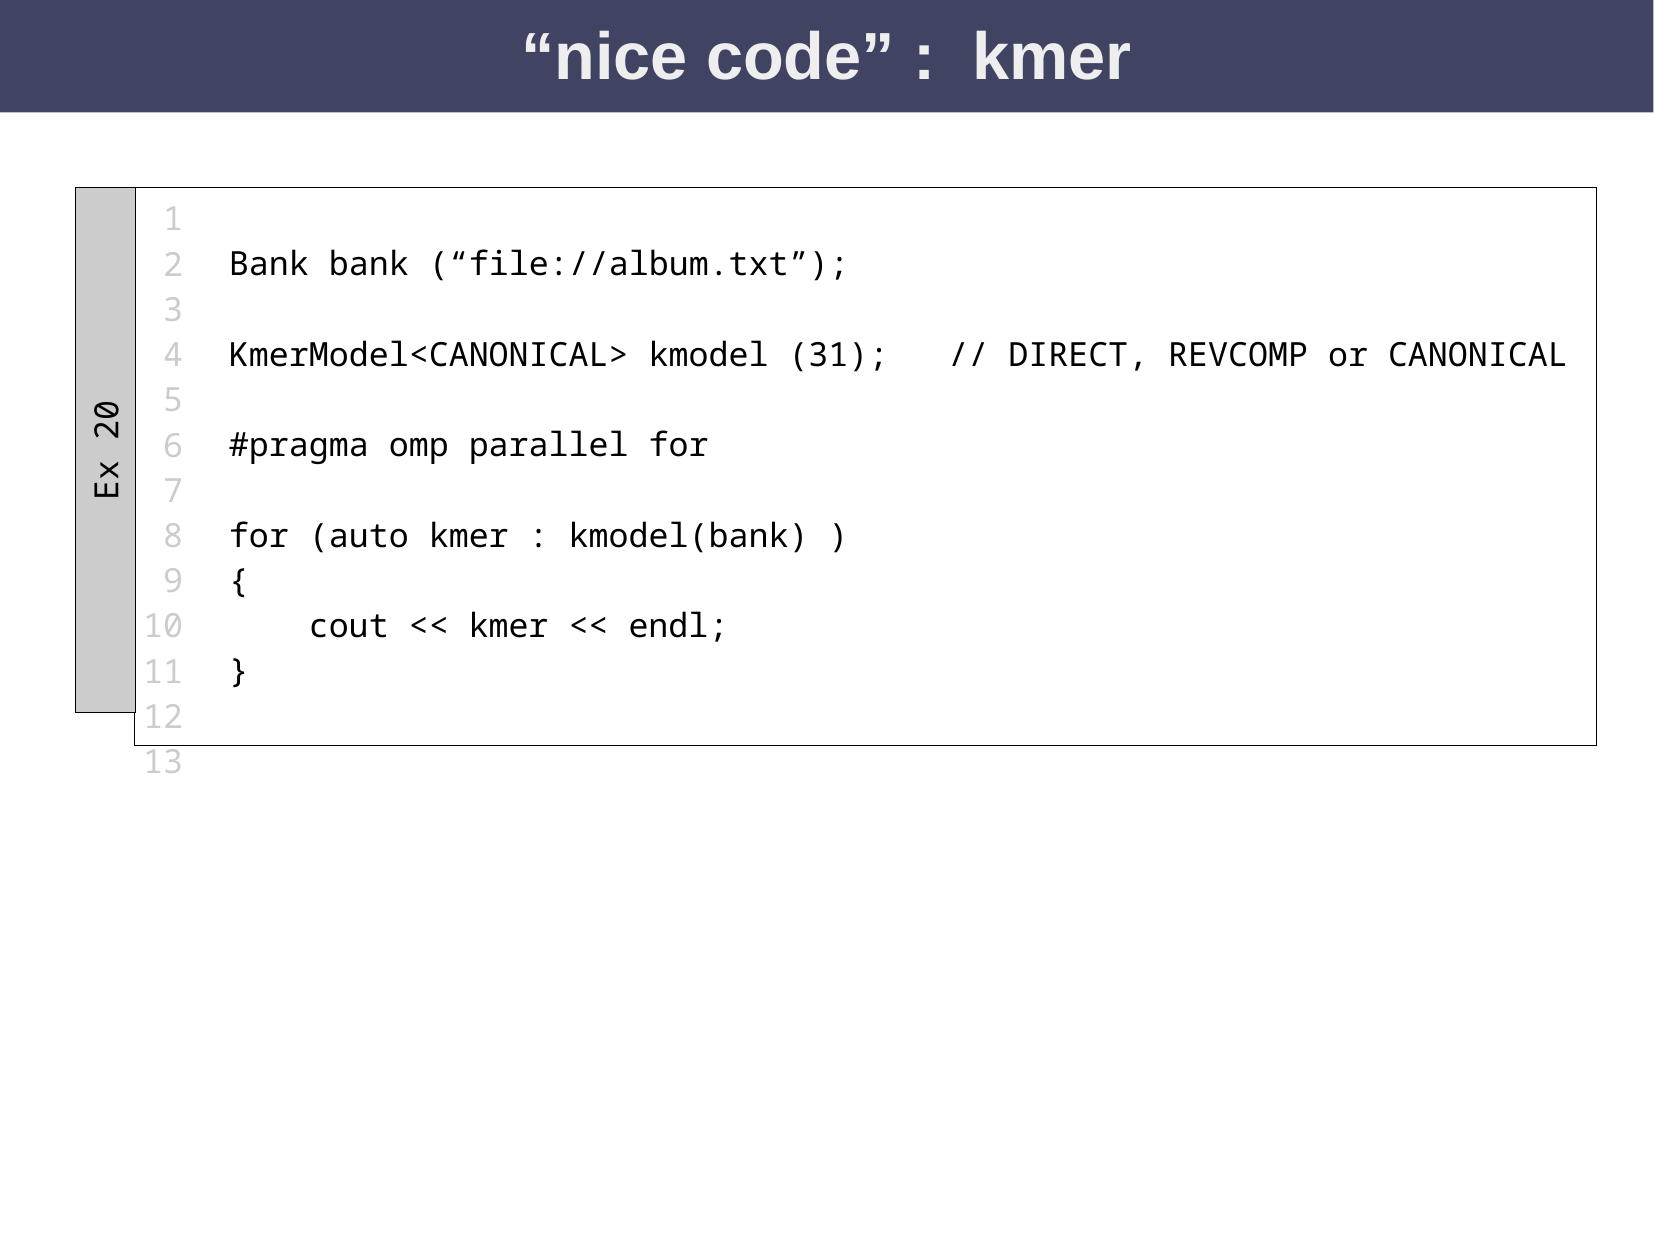

“nice code” : kmer
 Bank bank (“file://album.txt”);
 KmerModel<CANONICAL> kmodel (31); // DIRECT, REVCOMP or CANONICAL
 #pragma omp parallel for
 for (auto kmer : kmodel(bank) )
 {
 cout << kmer << endl;
 }
 1
 2
 3
 4
 5
 6
 7
 8
 9
10
11
12
13
Ex 20